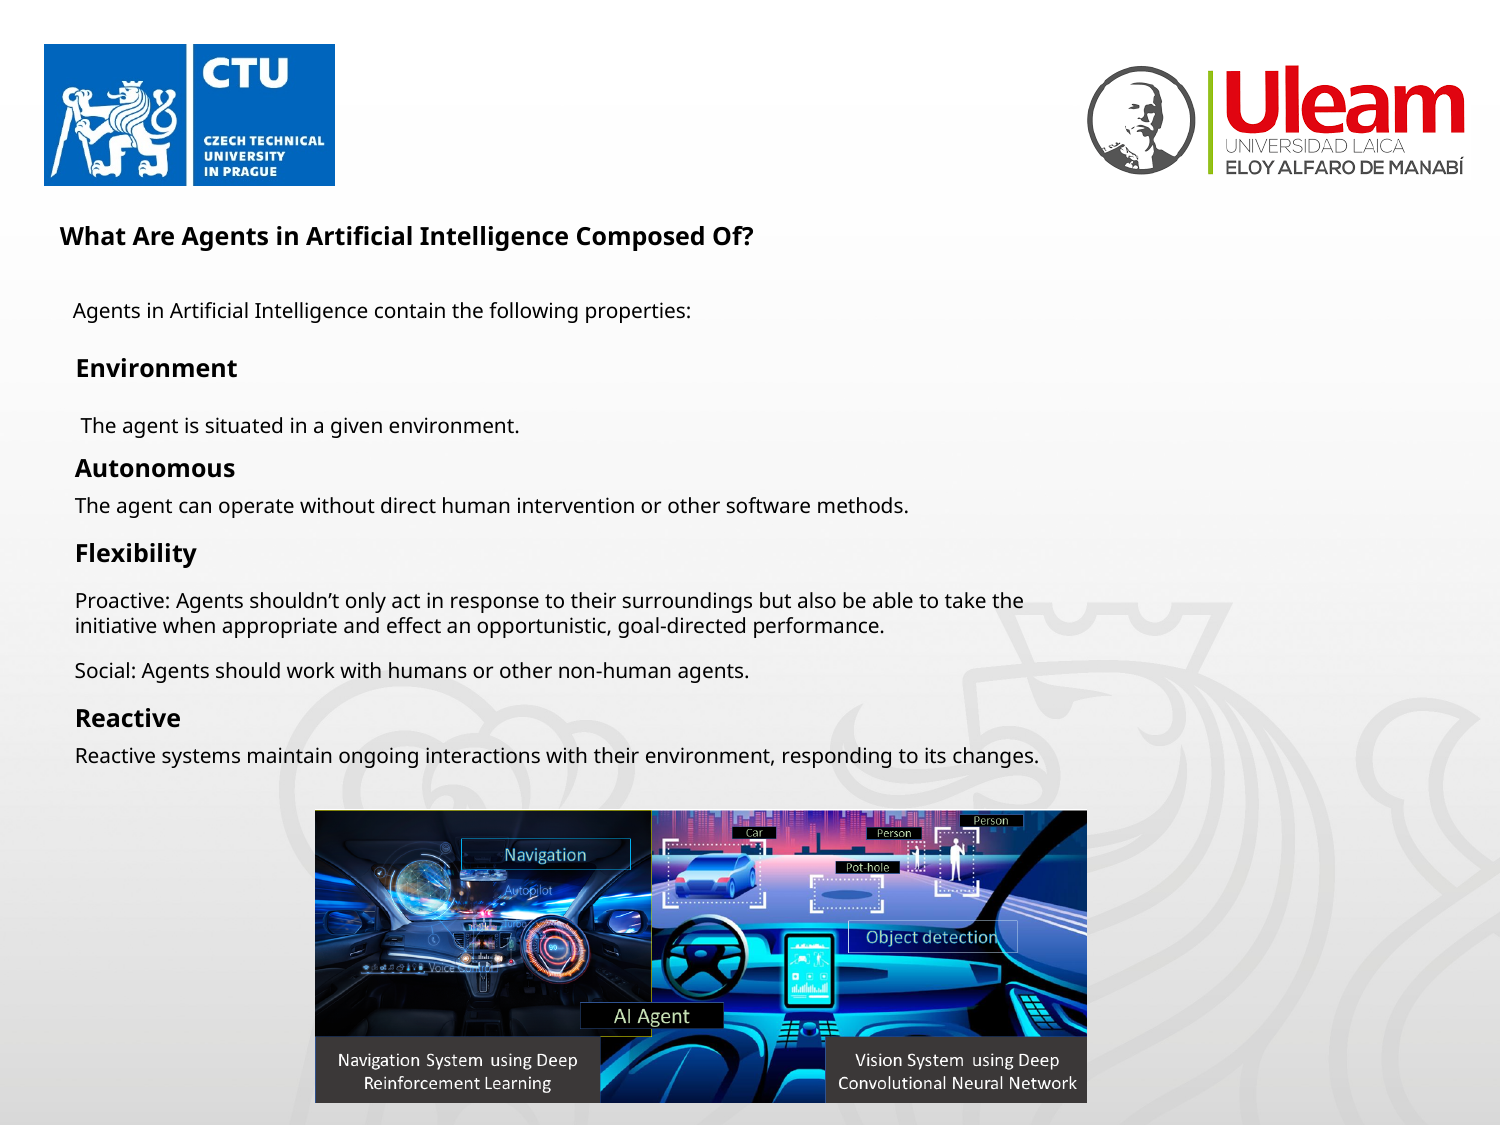

# What Are Agents in Artificial Intelligence Composed Of?
Agents in Artificial Intelligence contain the following properties:
Environment
The agent is situated in a given environment.
Autonomous
The agent can operate without direct human intervention or other software methods.
Flexibility
Proactive: Agents shouldn’t only act in response to their surroundings but also be able to take the initiative when appropriate and effect an opportunistic, goal-directed performance.
Social: Agents should work with humans or other non-human agents.
Reactive
Reactive systems maintain ongoing interactions with their environment, responding to its changes.